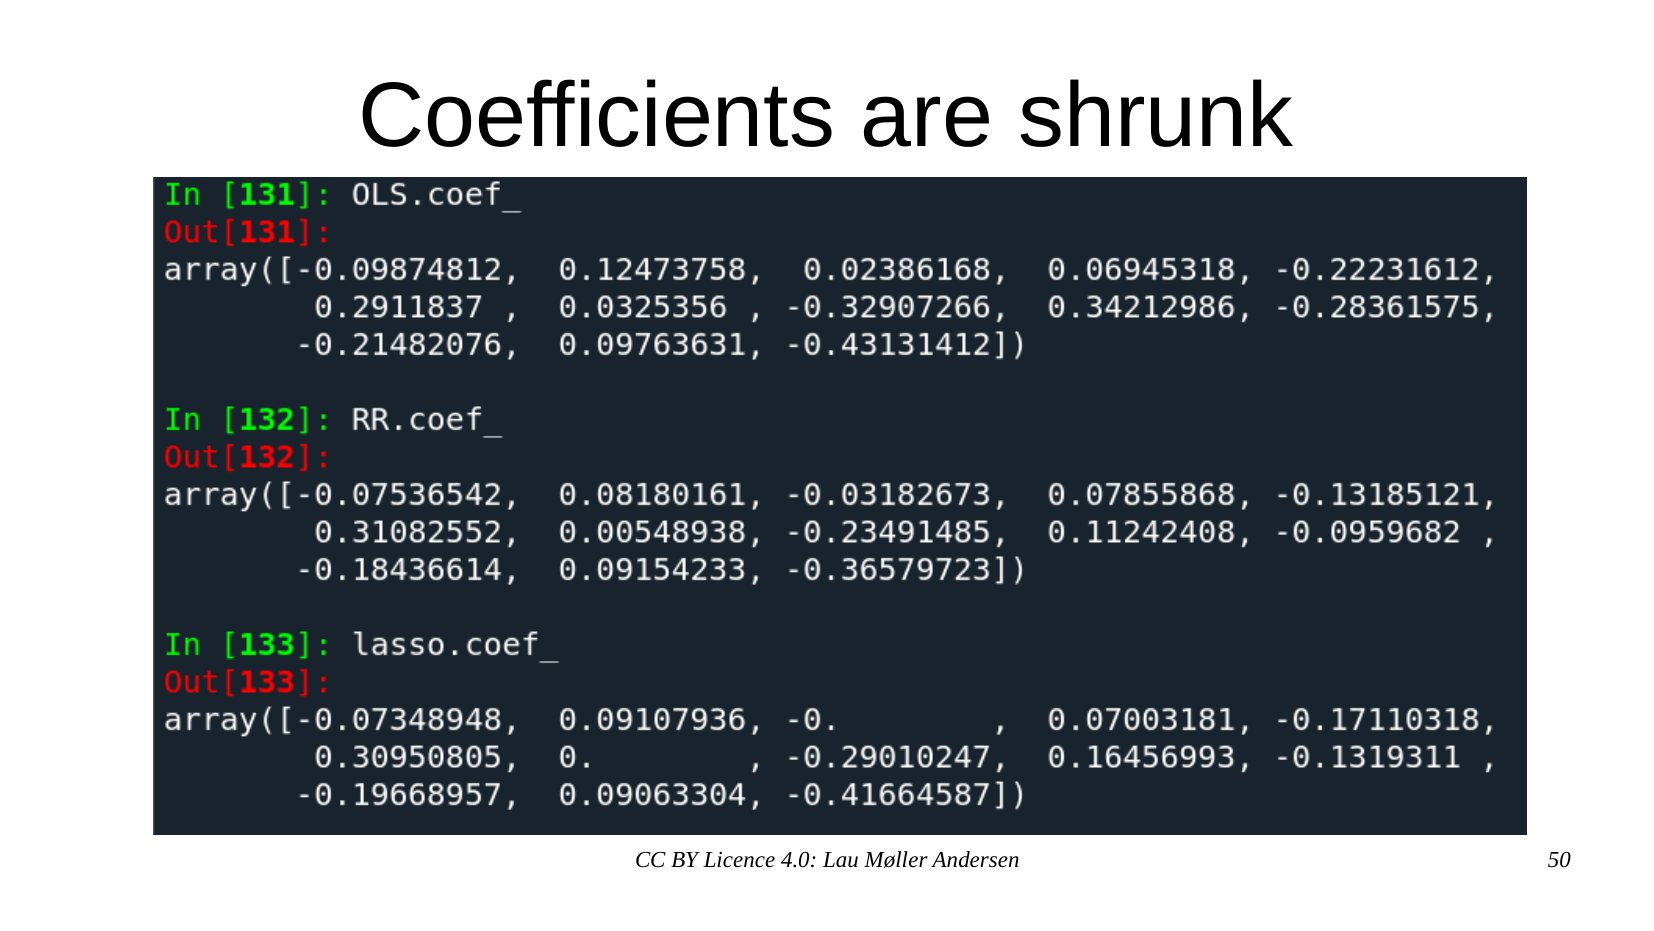

# Coefficients are shrunk
CC BY Licence 4.0: Lau Møller Andersen
50